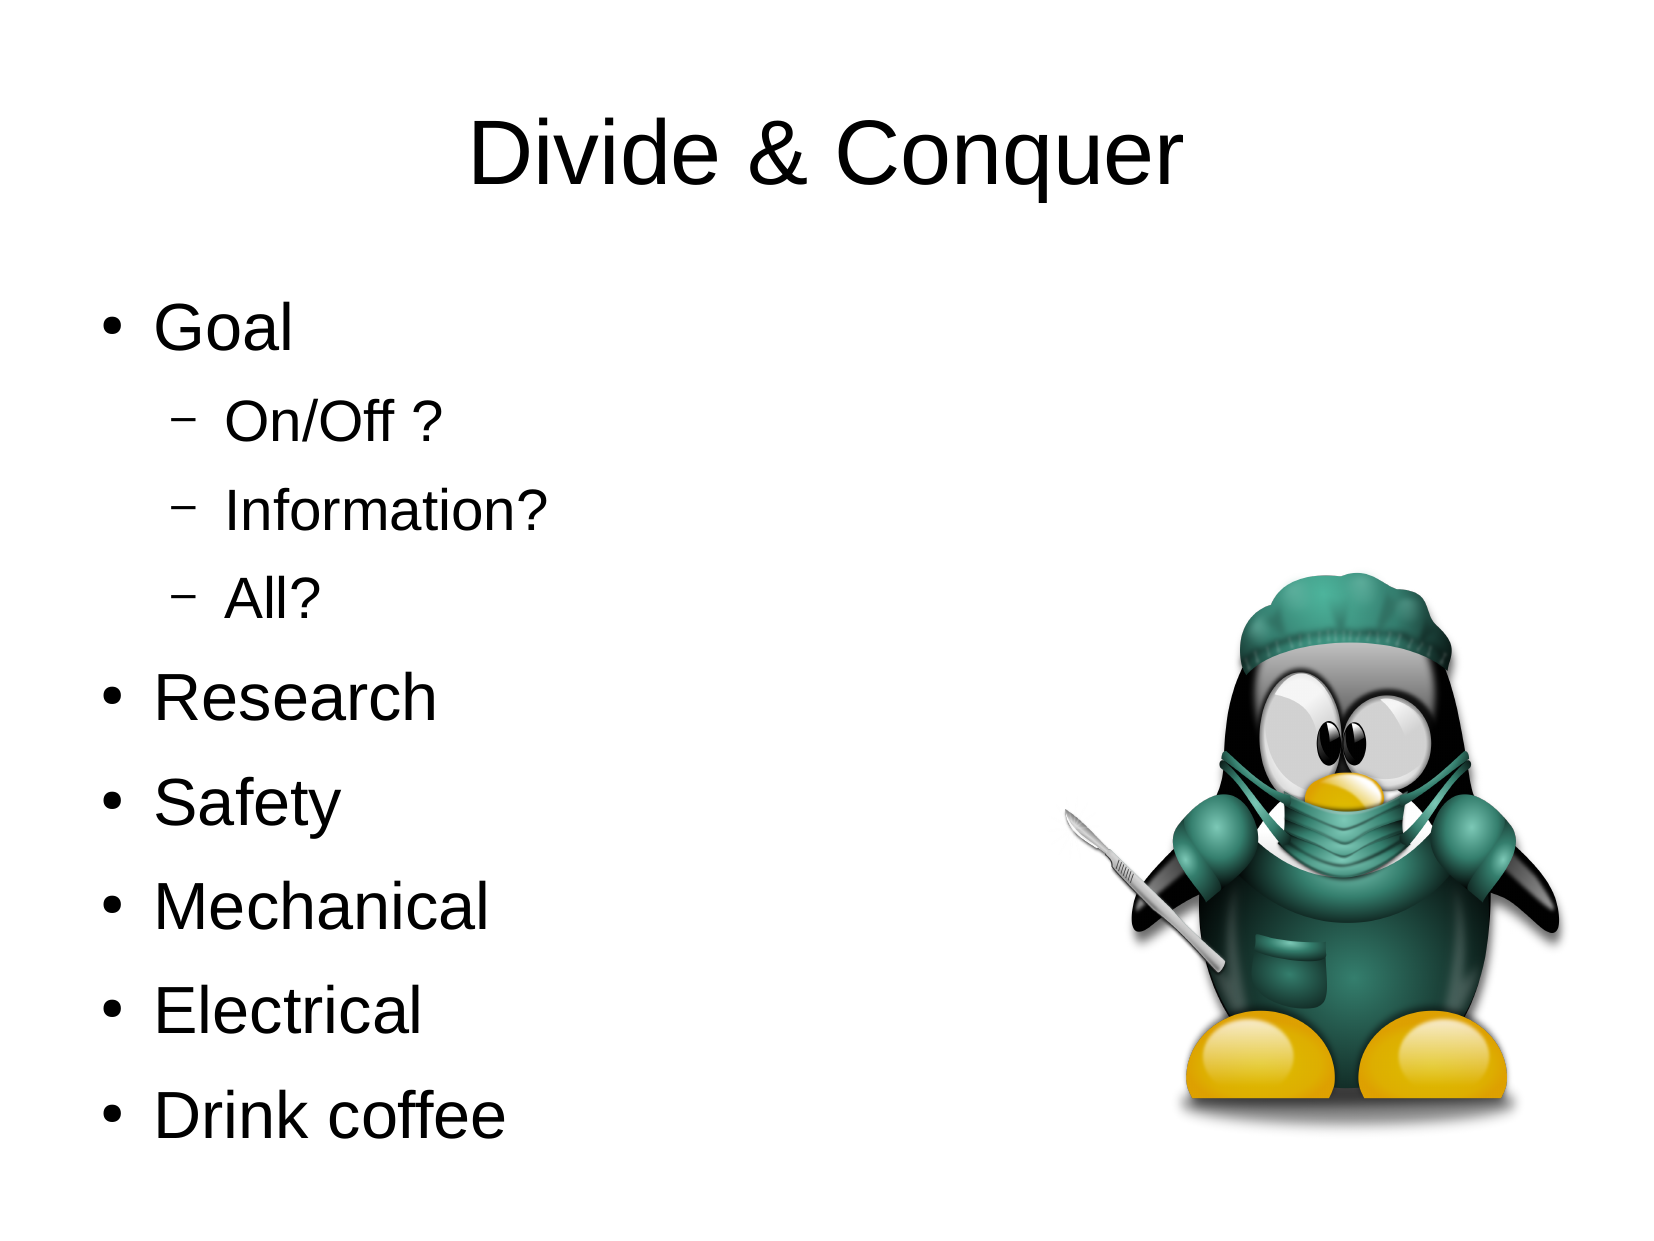

# Divide & Conquer
Goal
On/Off ?
Information?
All?
Research
Safety
Mechanical
Electrical
Drink coffee